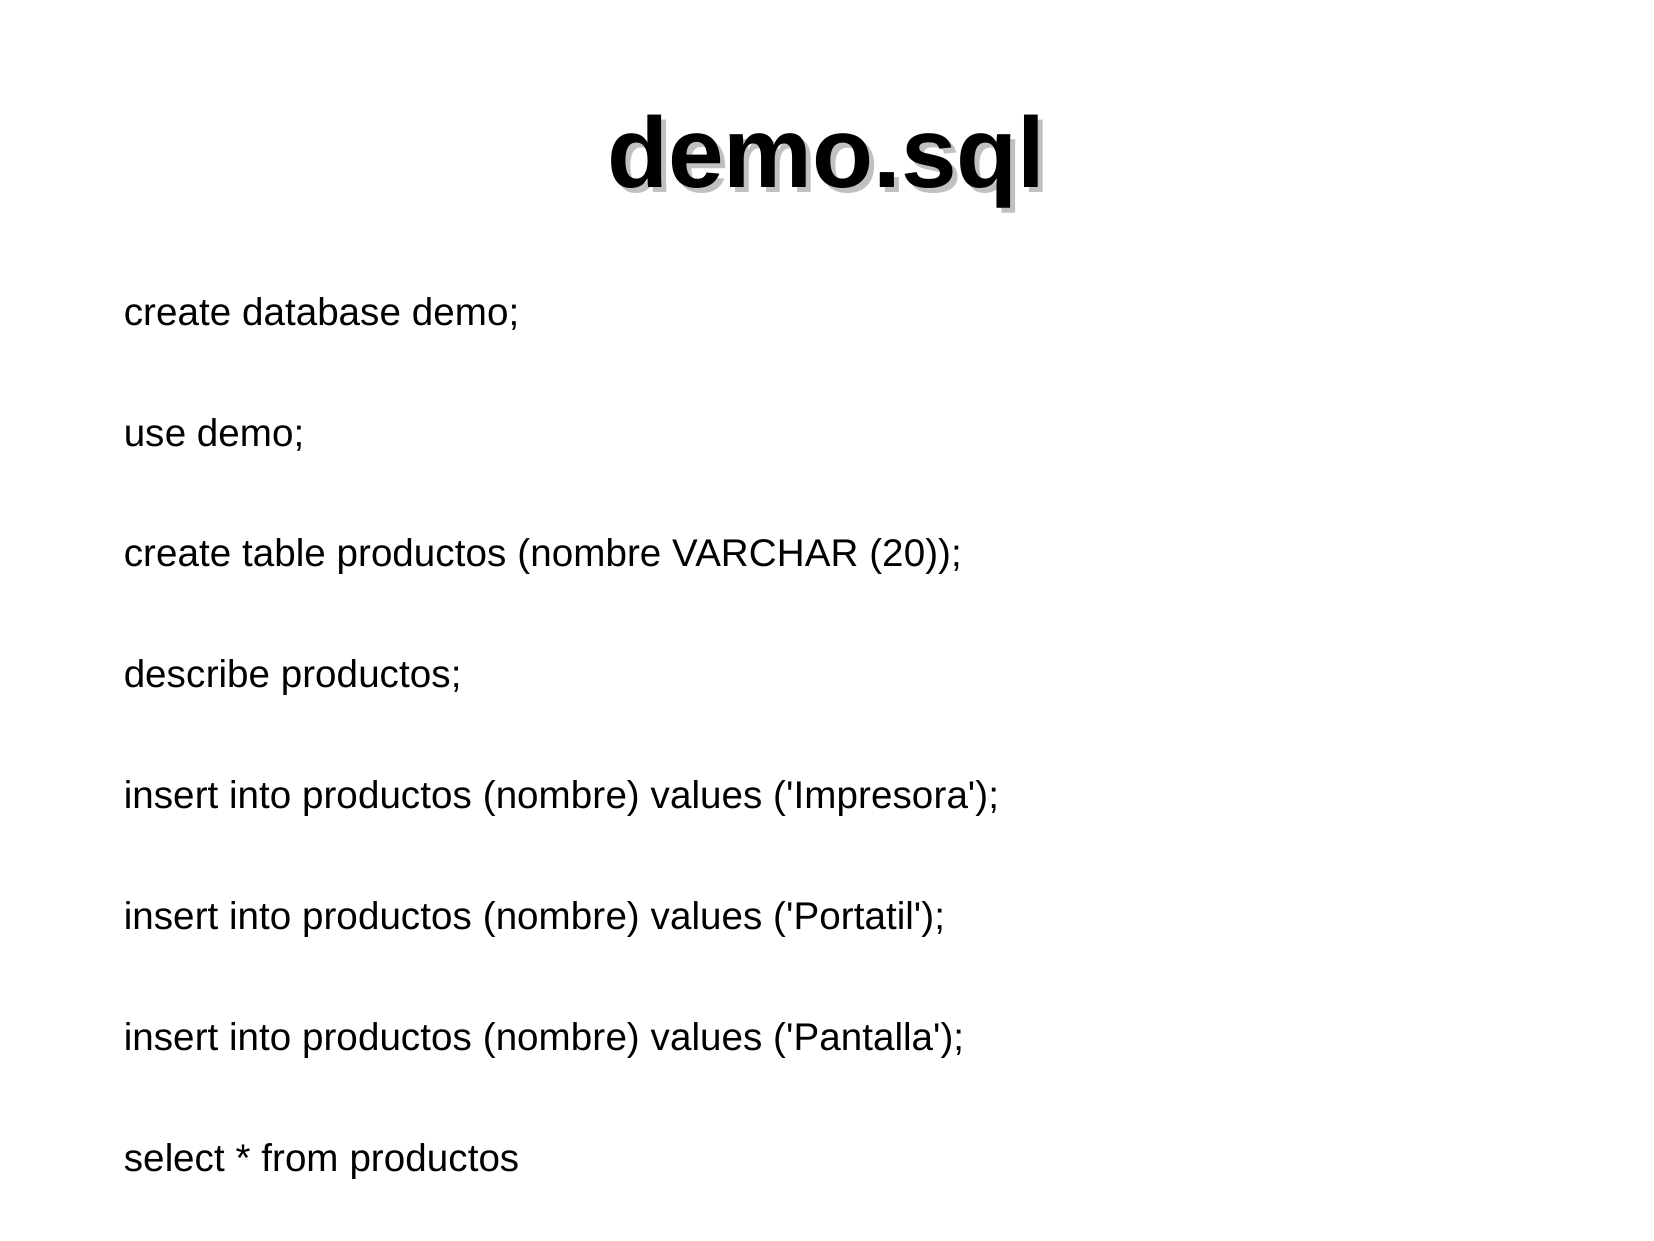

# demo.sql
create database demo;
use demo;
create table productos (nombre VARCHAR (20));
describe productos;
insert into productos (nombre) values ('Impresora');
insert into productos (nombre) values ('Portatil');
insert into productos (nombre) values ('Pantalla');
select * from productos